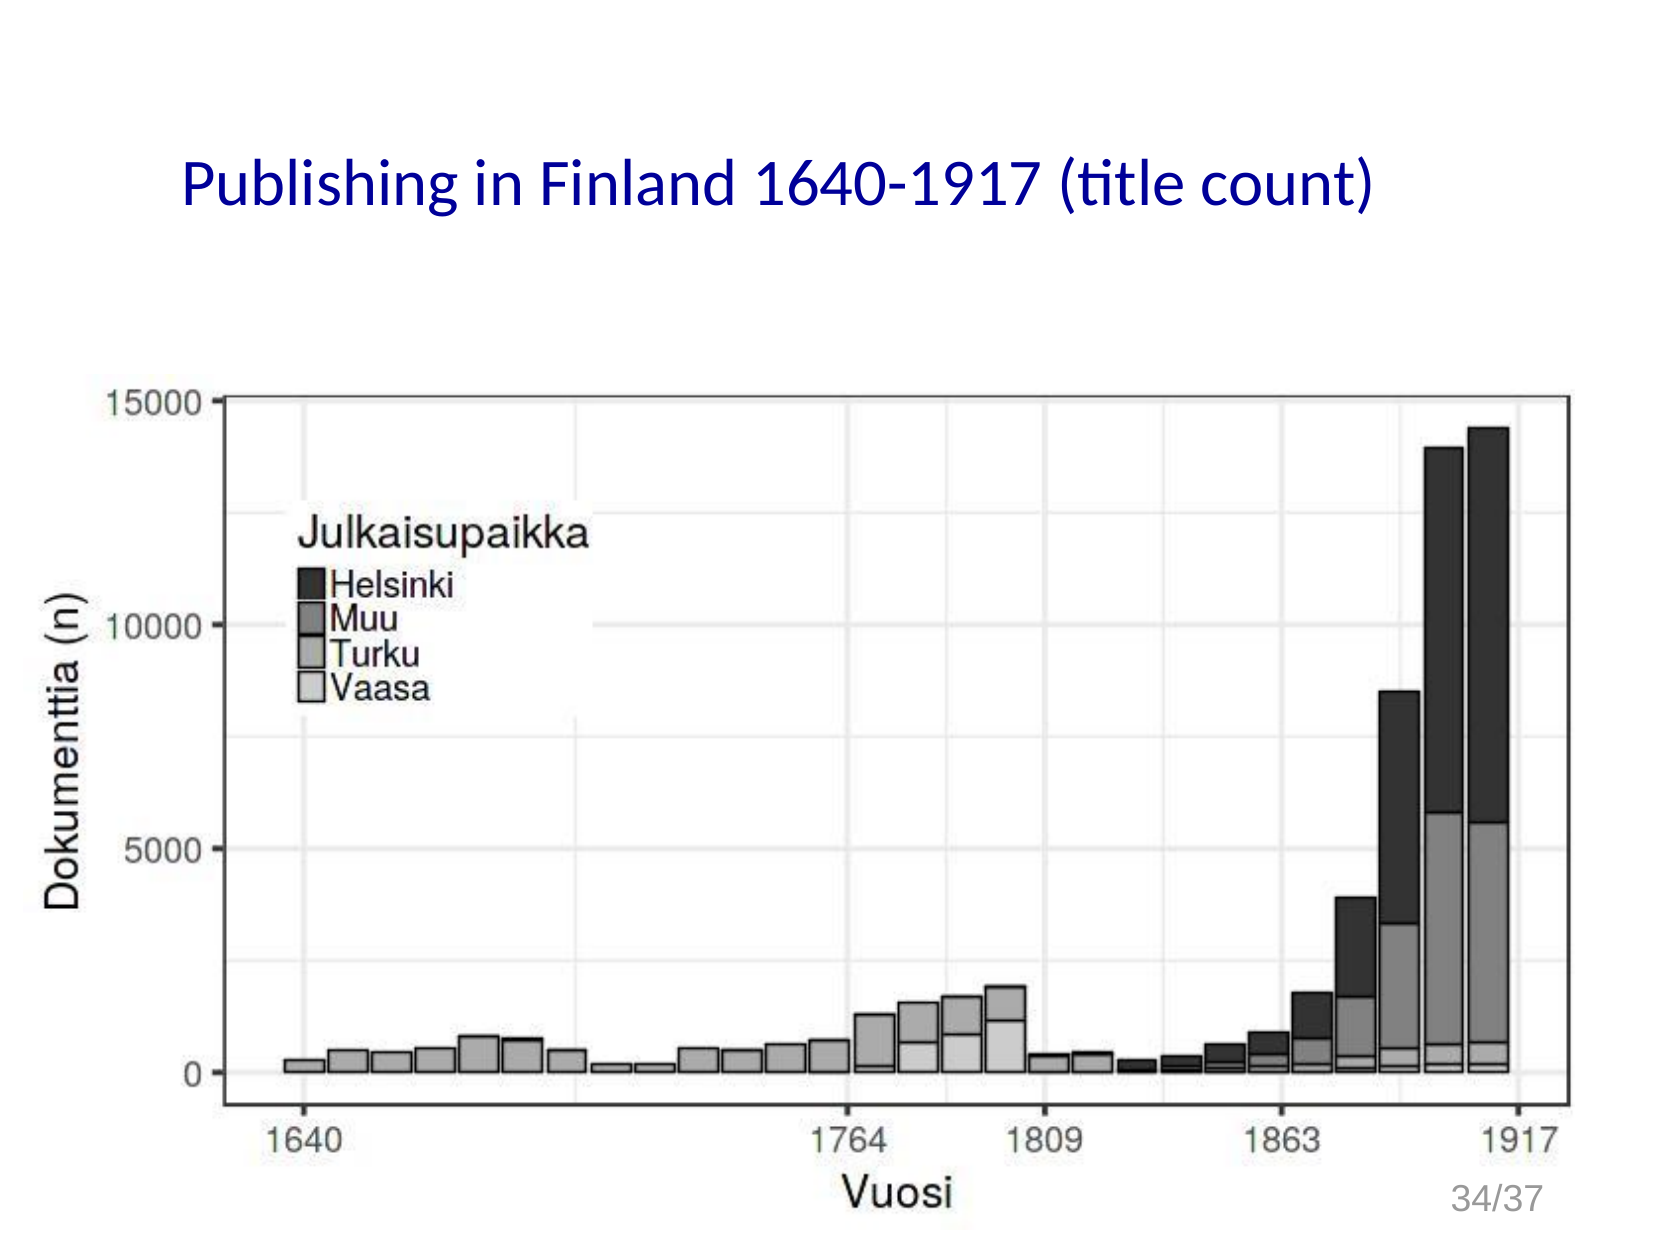

# Publishing in Finland 1640-1917 (title count)